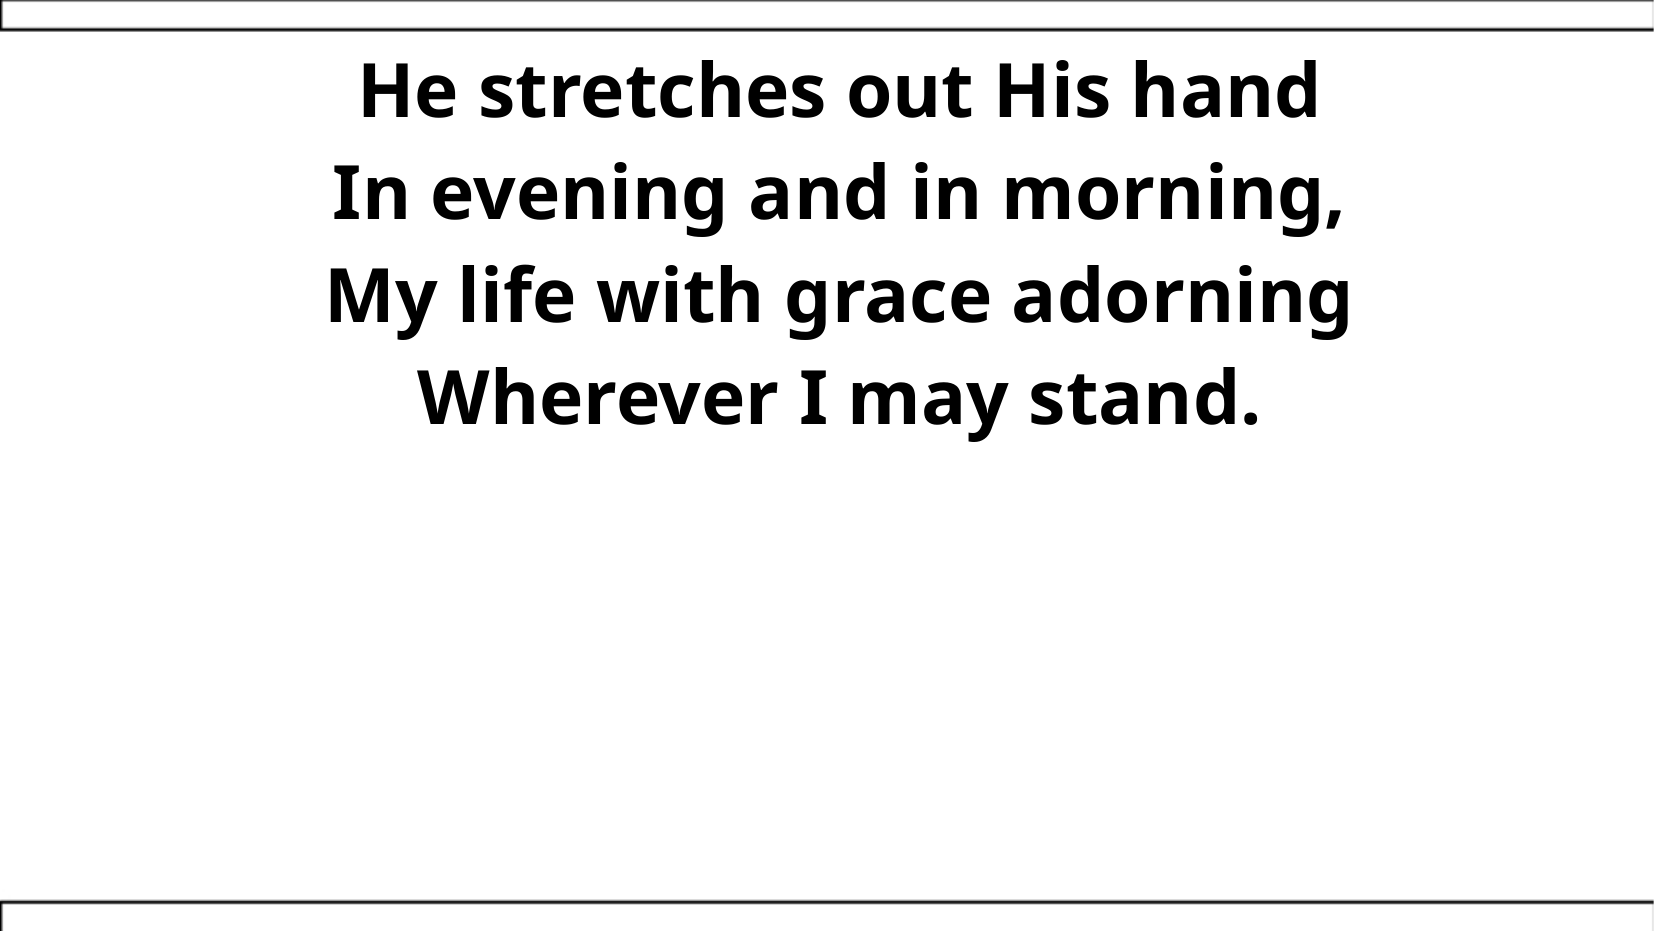

He stretches out His hand
In evening and in morning,
My life with grace adorning
Wherever I may stand.